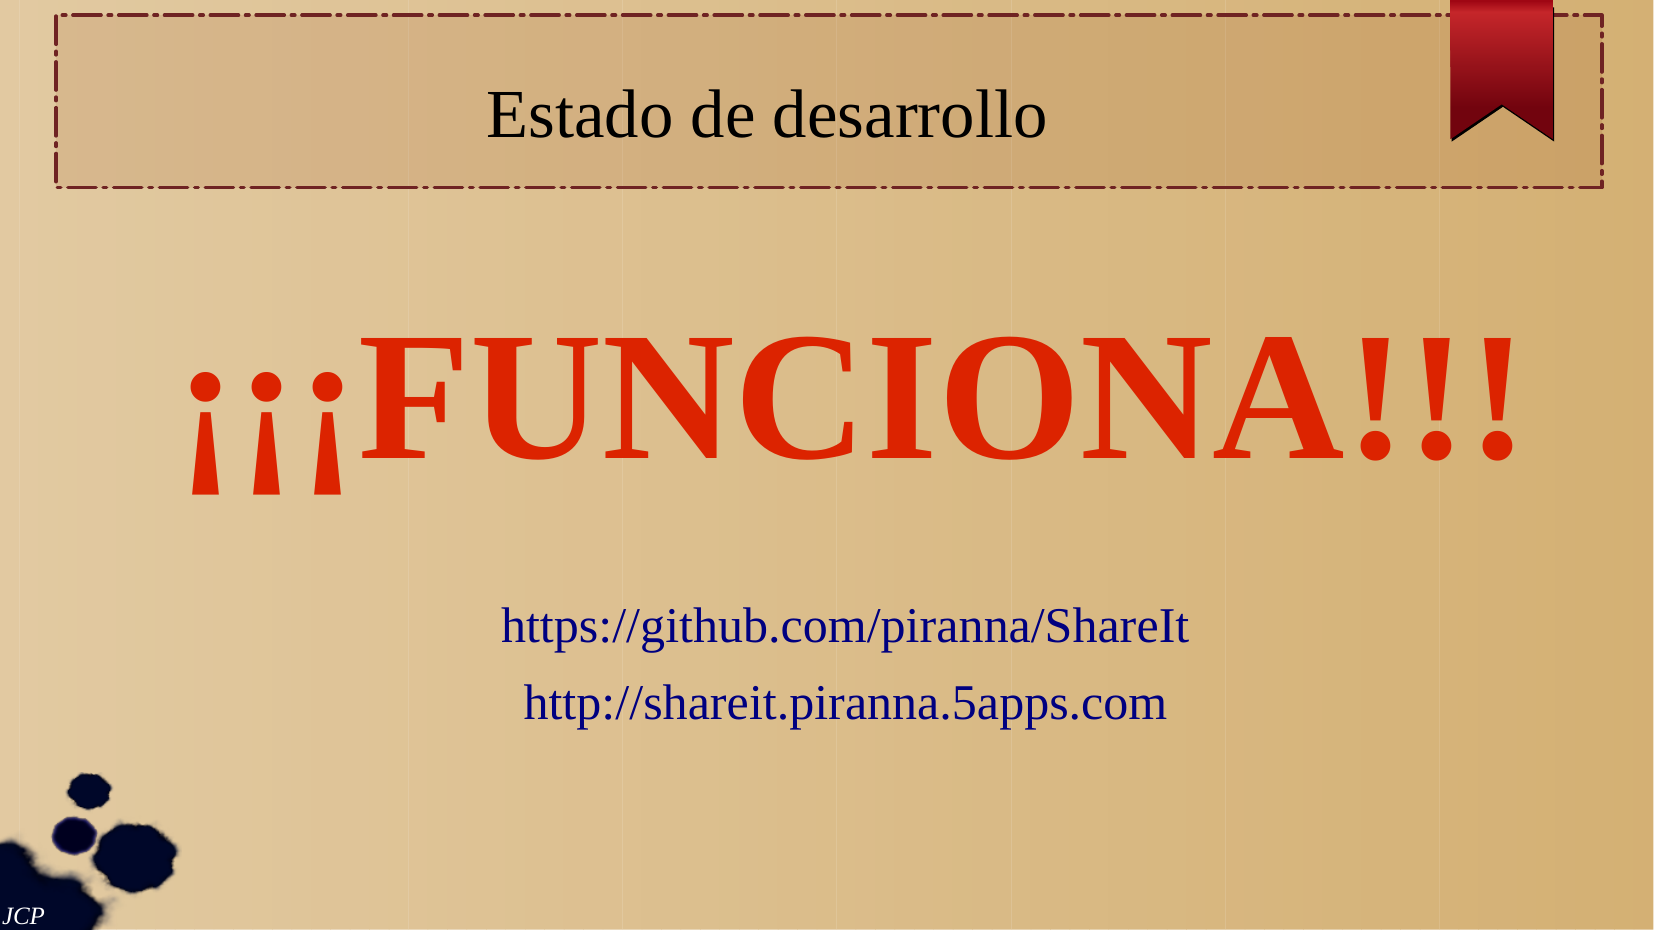

# Estado de desarrollo
¡¡¡FUNCIONA!!!
https://github.com/piranna/ShareIt
http://shareit.piranna.5apps.com
JCP